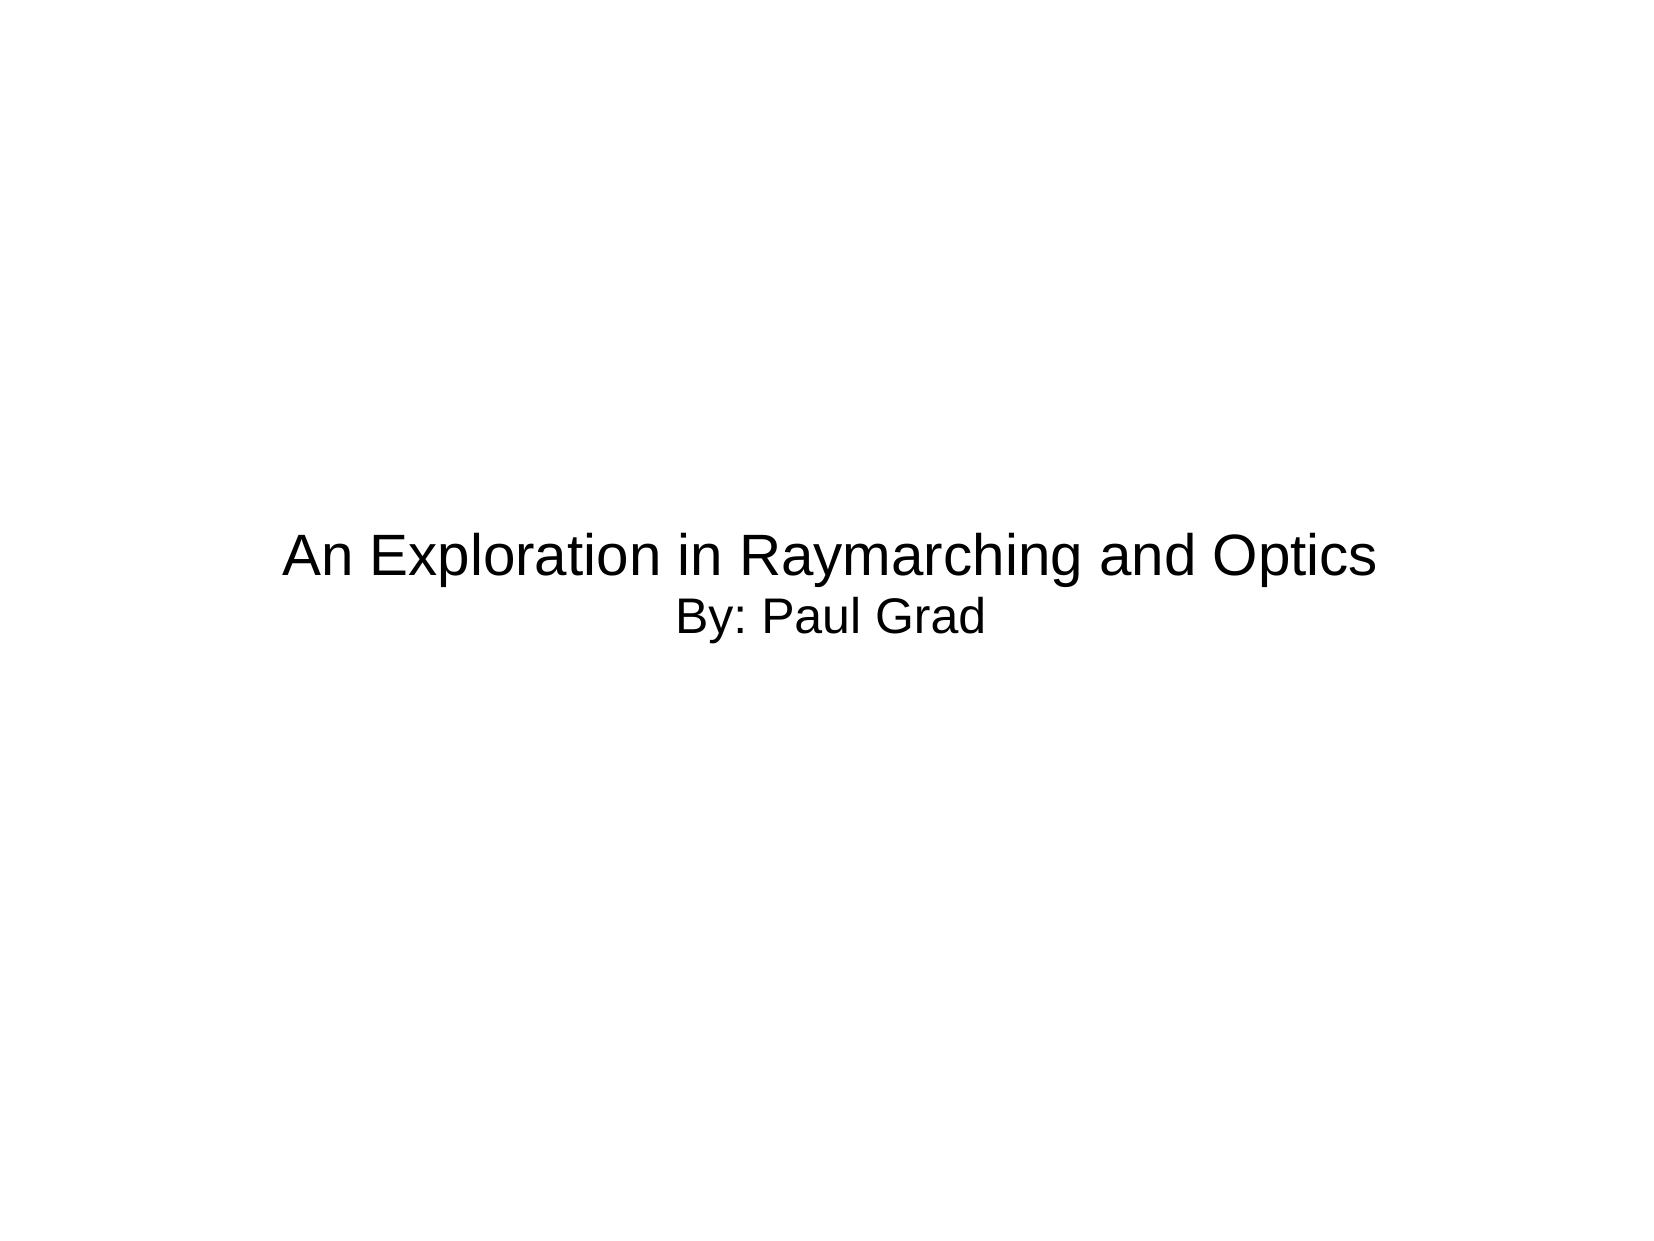

# An Exploration in Raymarching and Optics By: Paul Grad